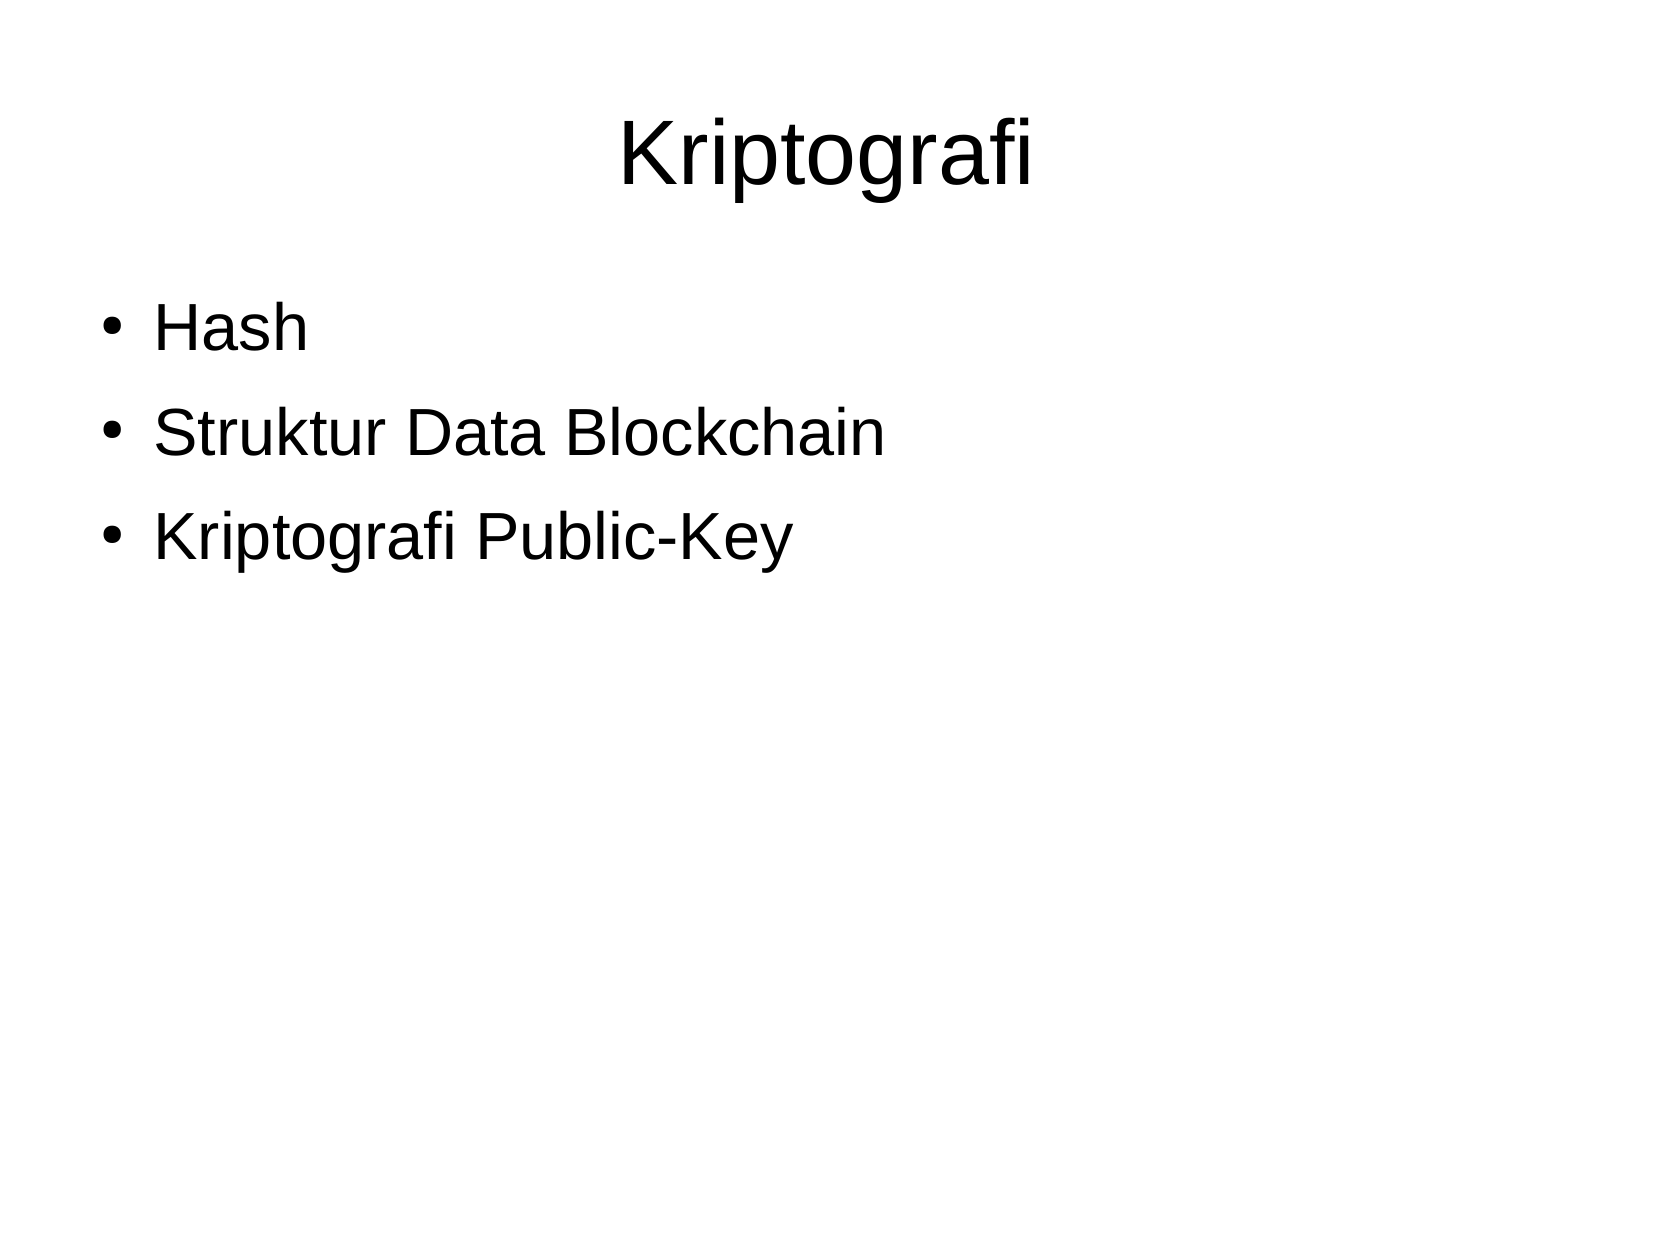

# Kriptografi
Hash
Struktur Data Blockchain
Kriptografi Public-Key